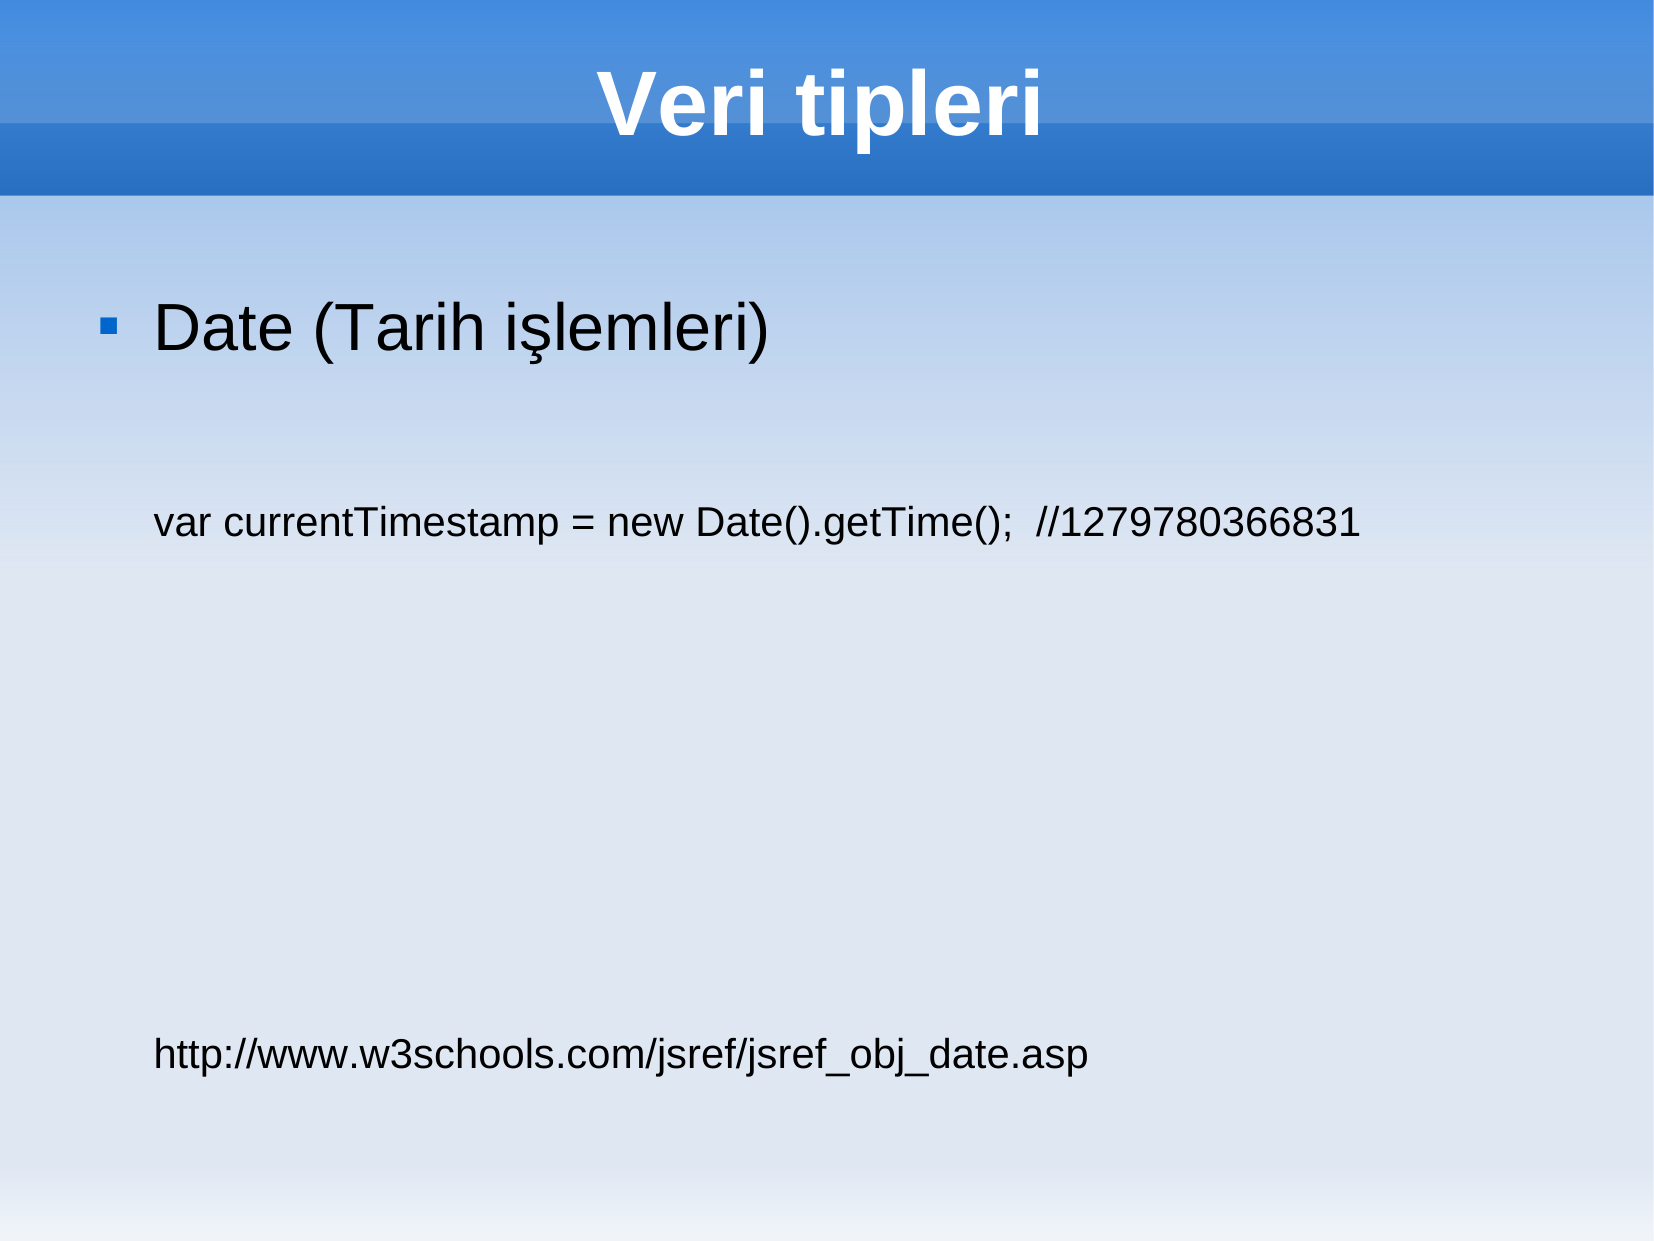

# Veri tipleri
Date (Tarih işlemleri)
var currentTimestamp = new Date().getTime(); //1279780366831
http://www.w3schools.com/jsref/jsref_obj_date.asp